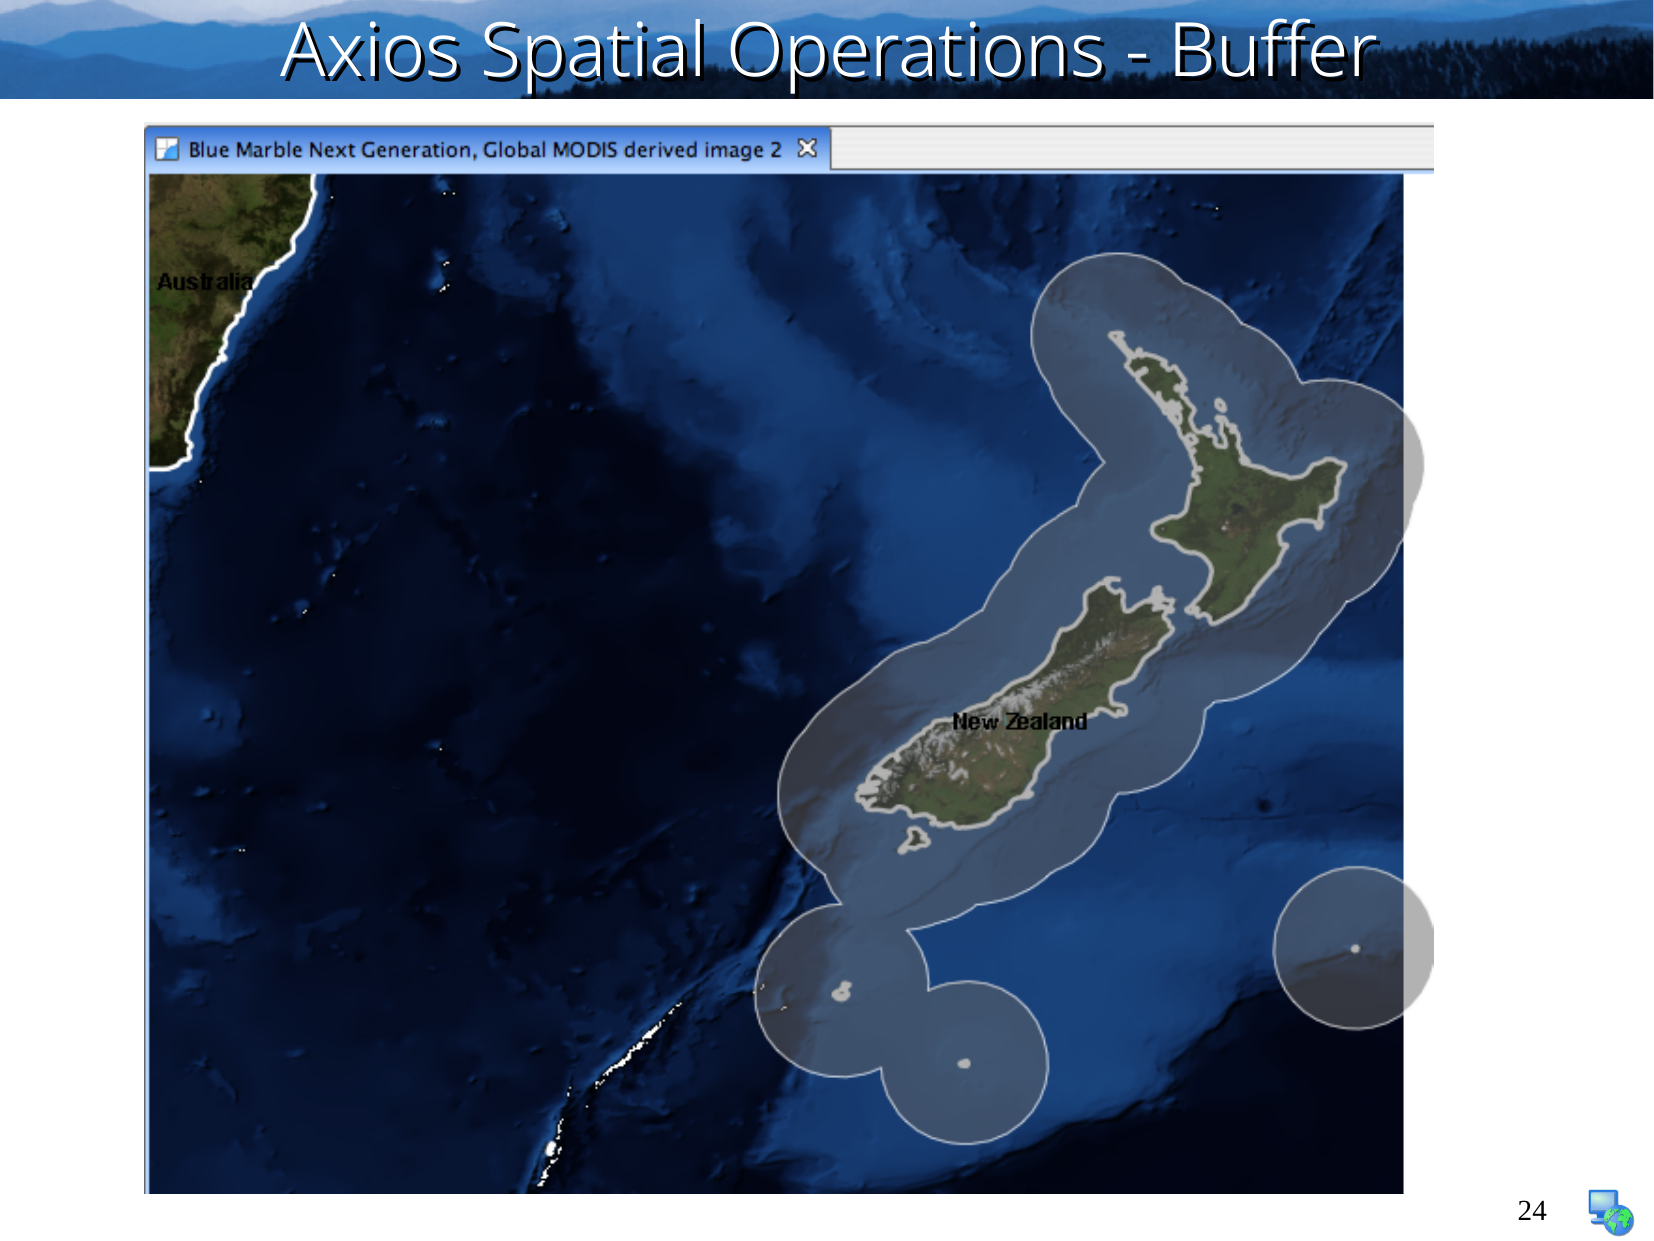

# Axios Spatial Operations - Buffer
24